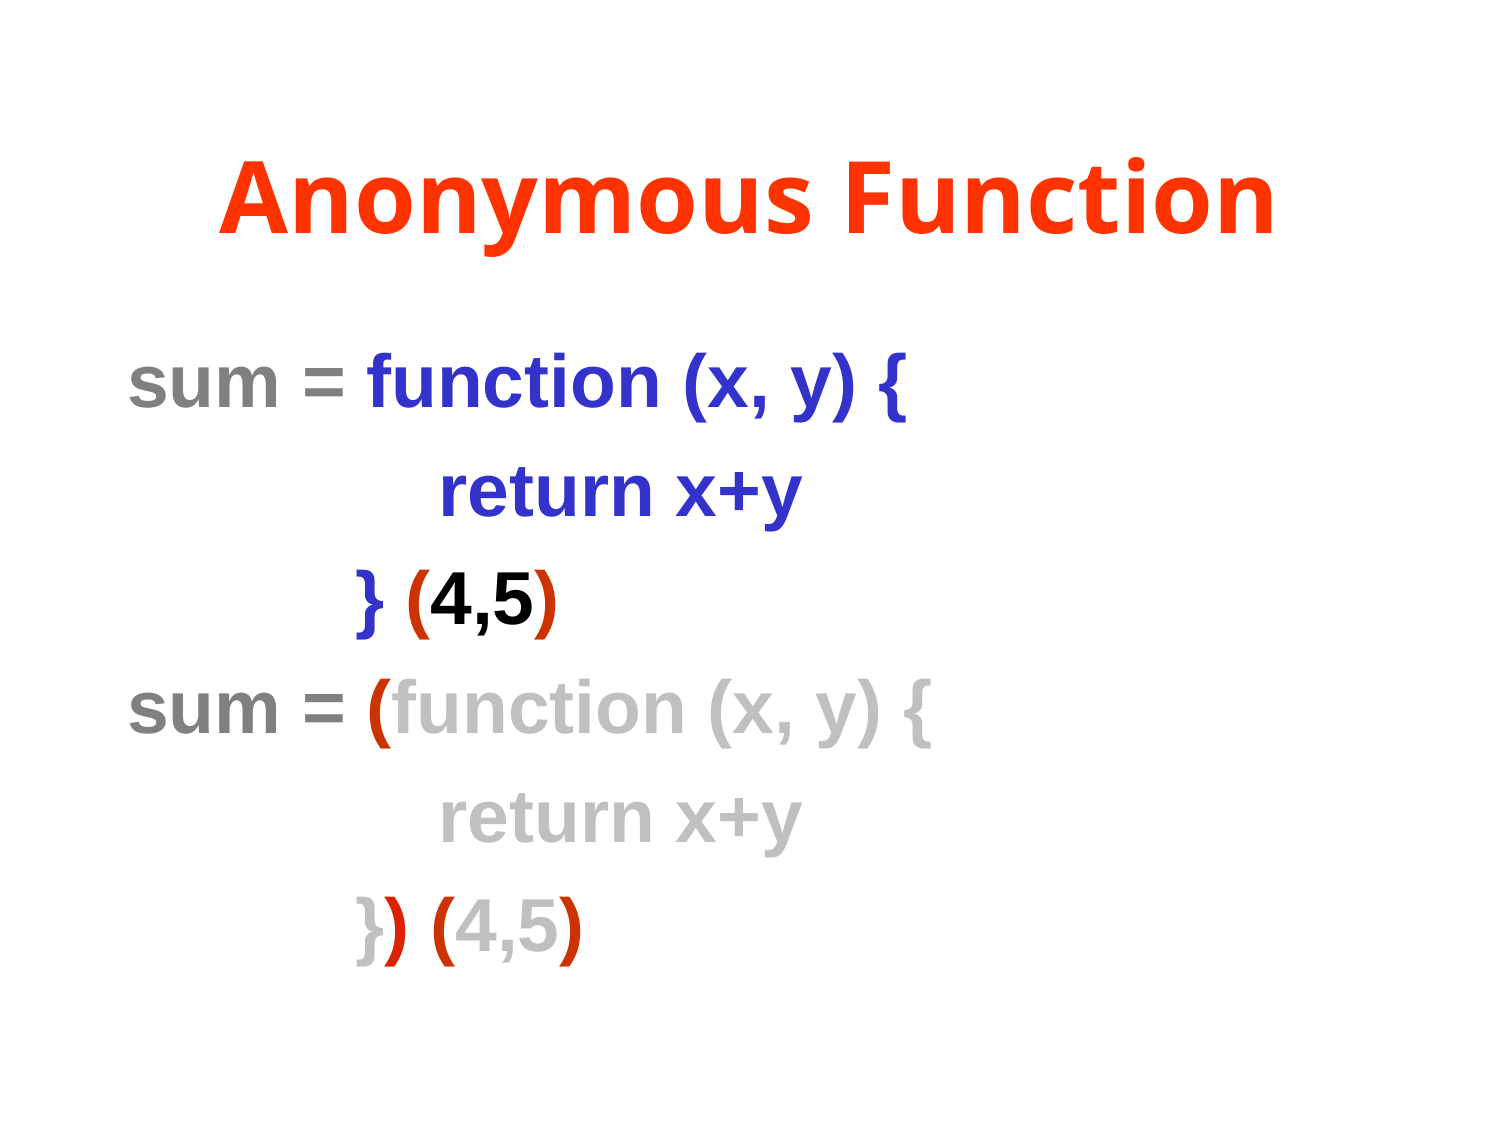

# Anonymous Function
sum = function (x, y) {
 return x+y
 } (4,5)
sum = (function (x, y) {
 return x+y
 }) (4,5)